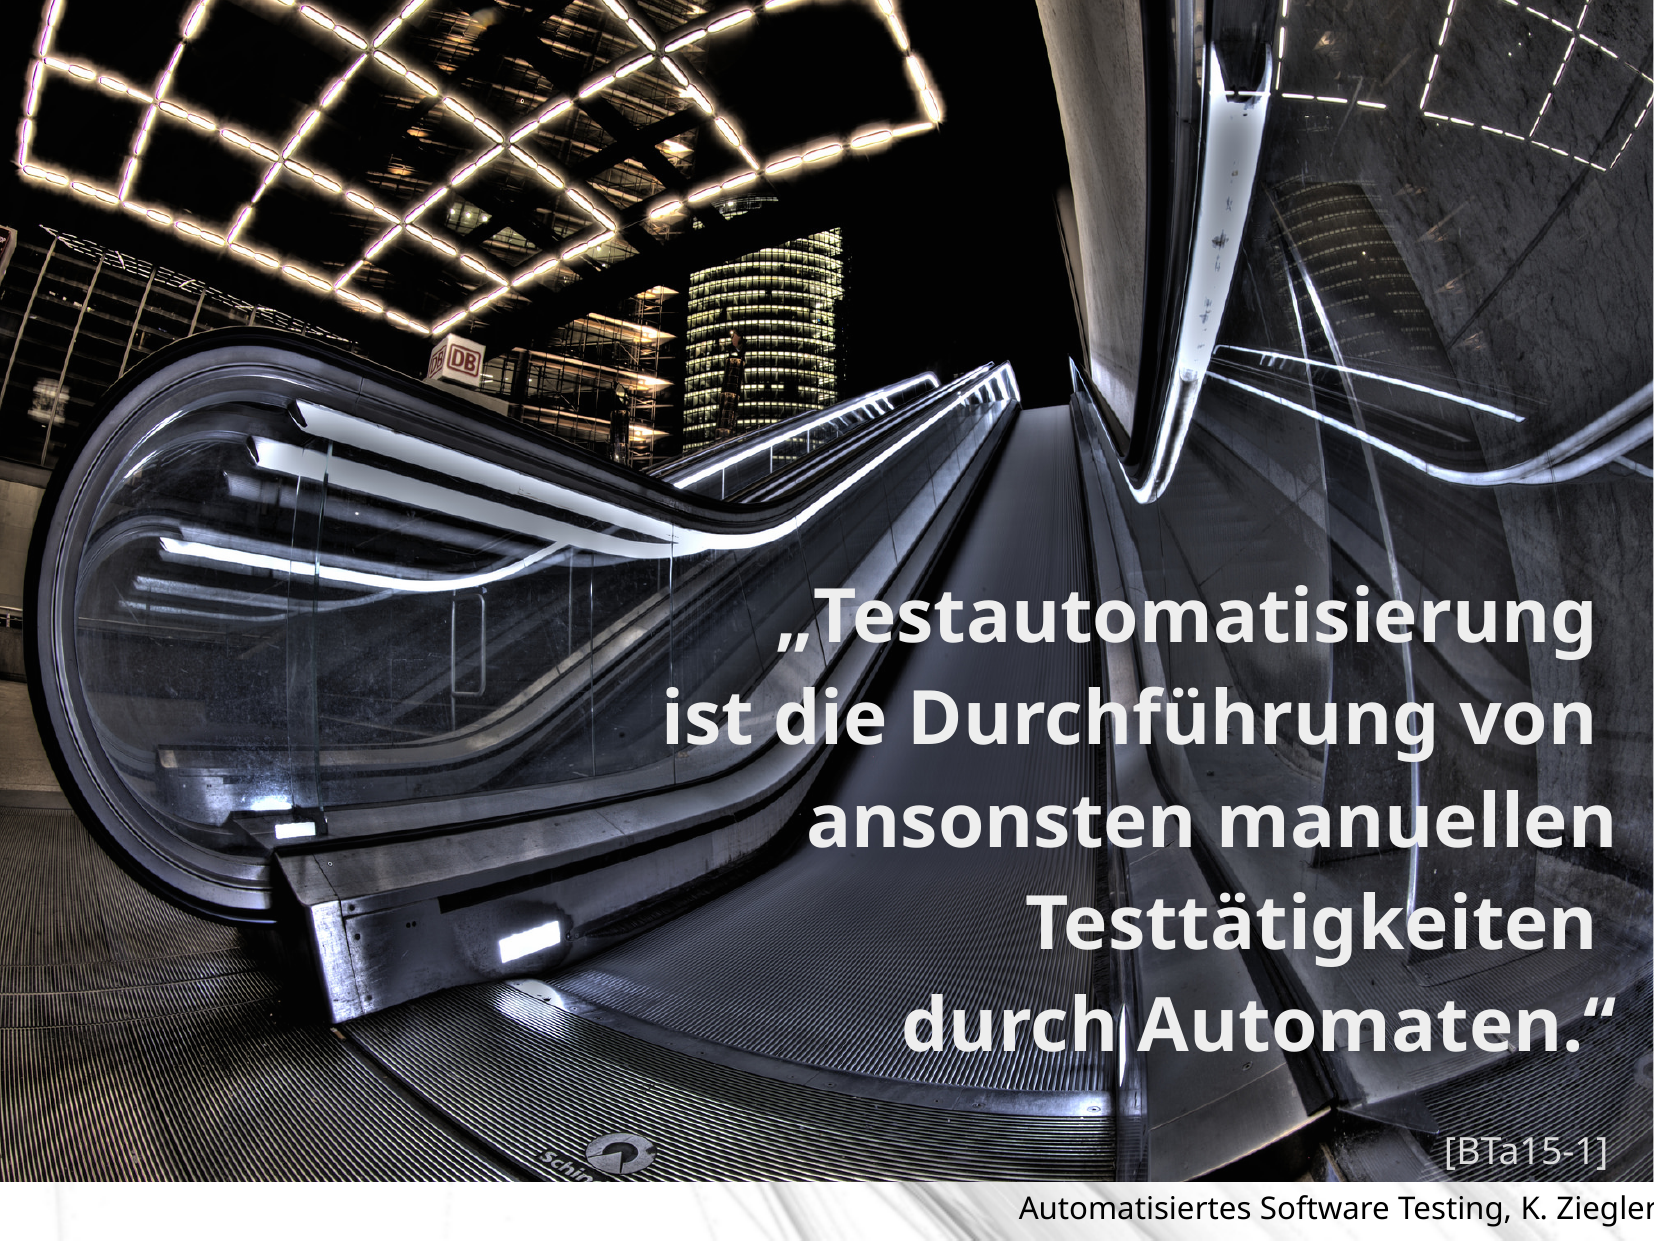

#
„Testautomatisierung
 ist die Durchführung von
 ansonsten manuellen Testtätigkeiten
 durch Automaten.“
																[BTa15-1]
Automatisiertes Software Testing, K. Ziegler